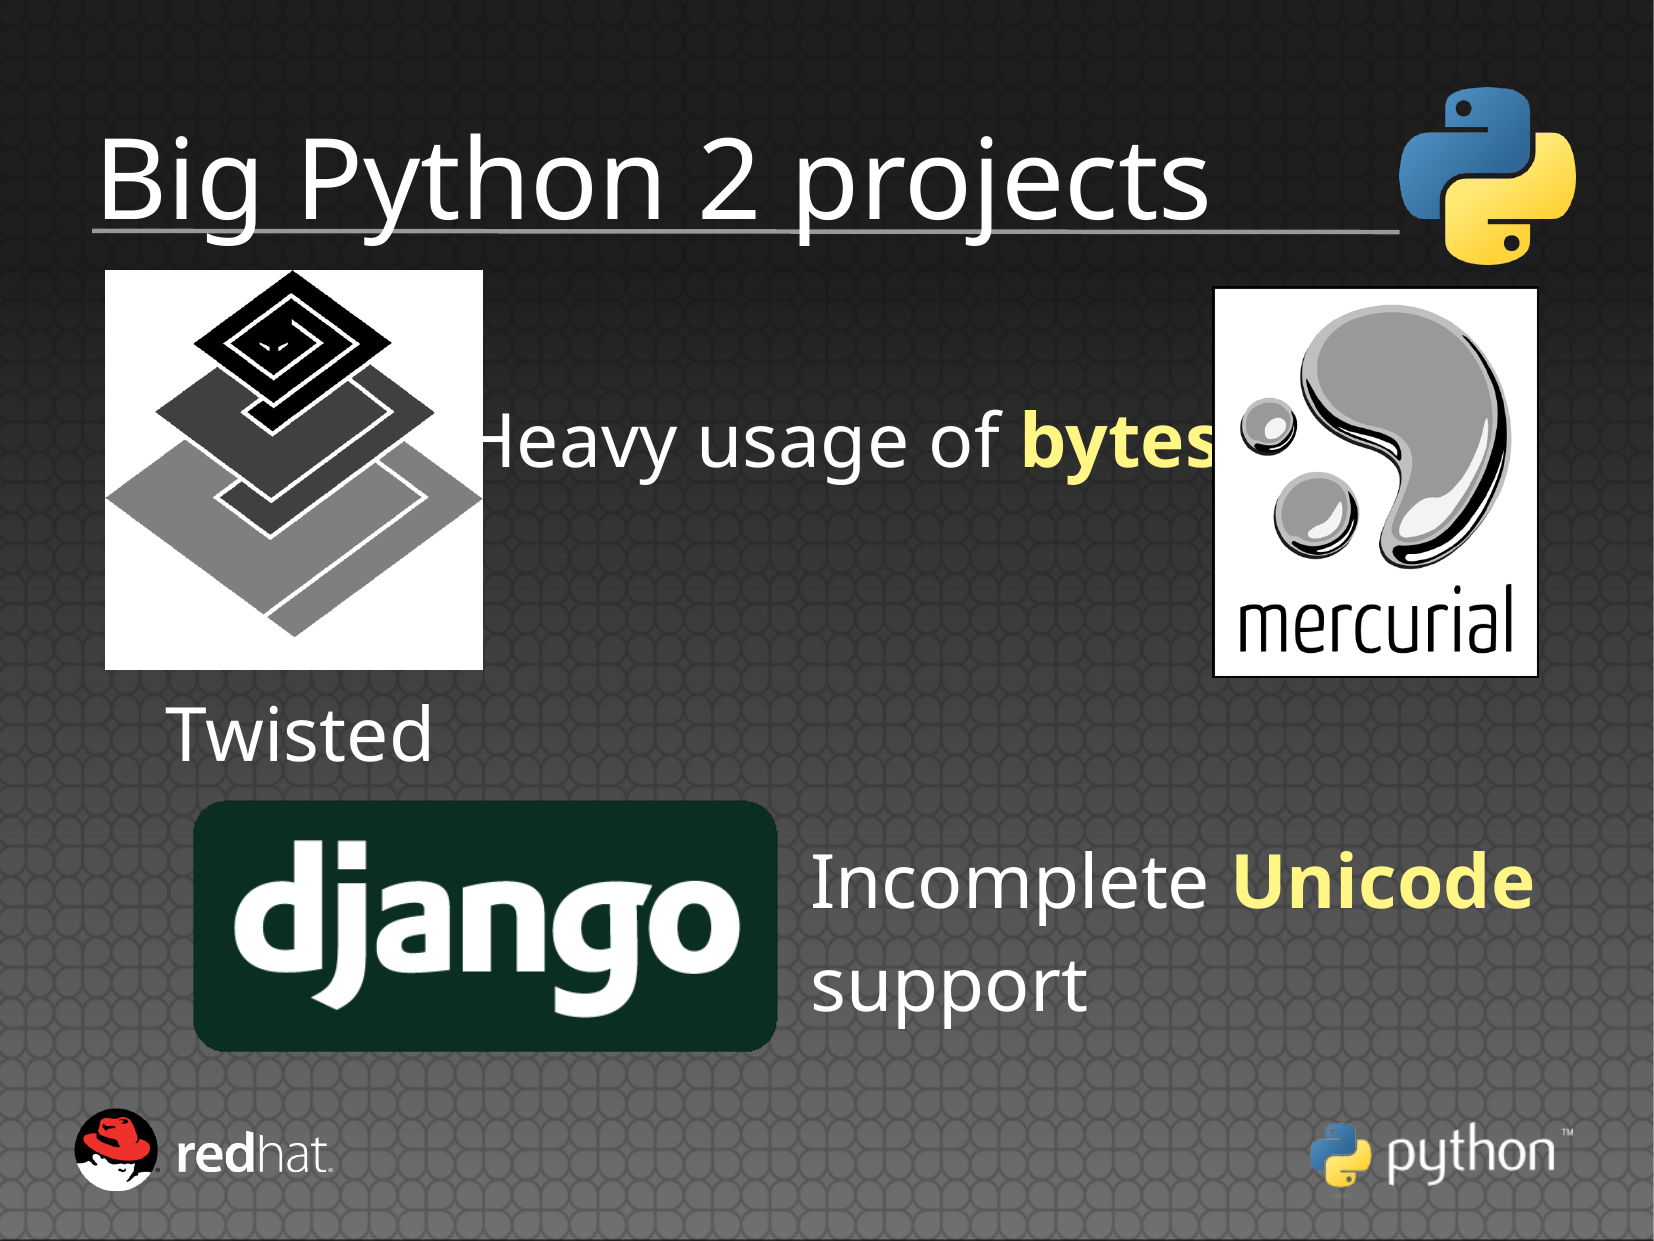

Big Python 2 projects
# Heavy usage of bytes
Twisted
Incomplete Unicode support